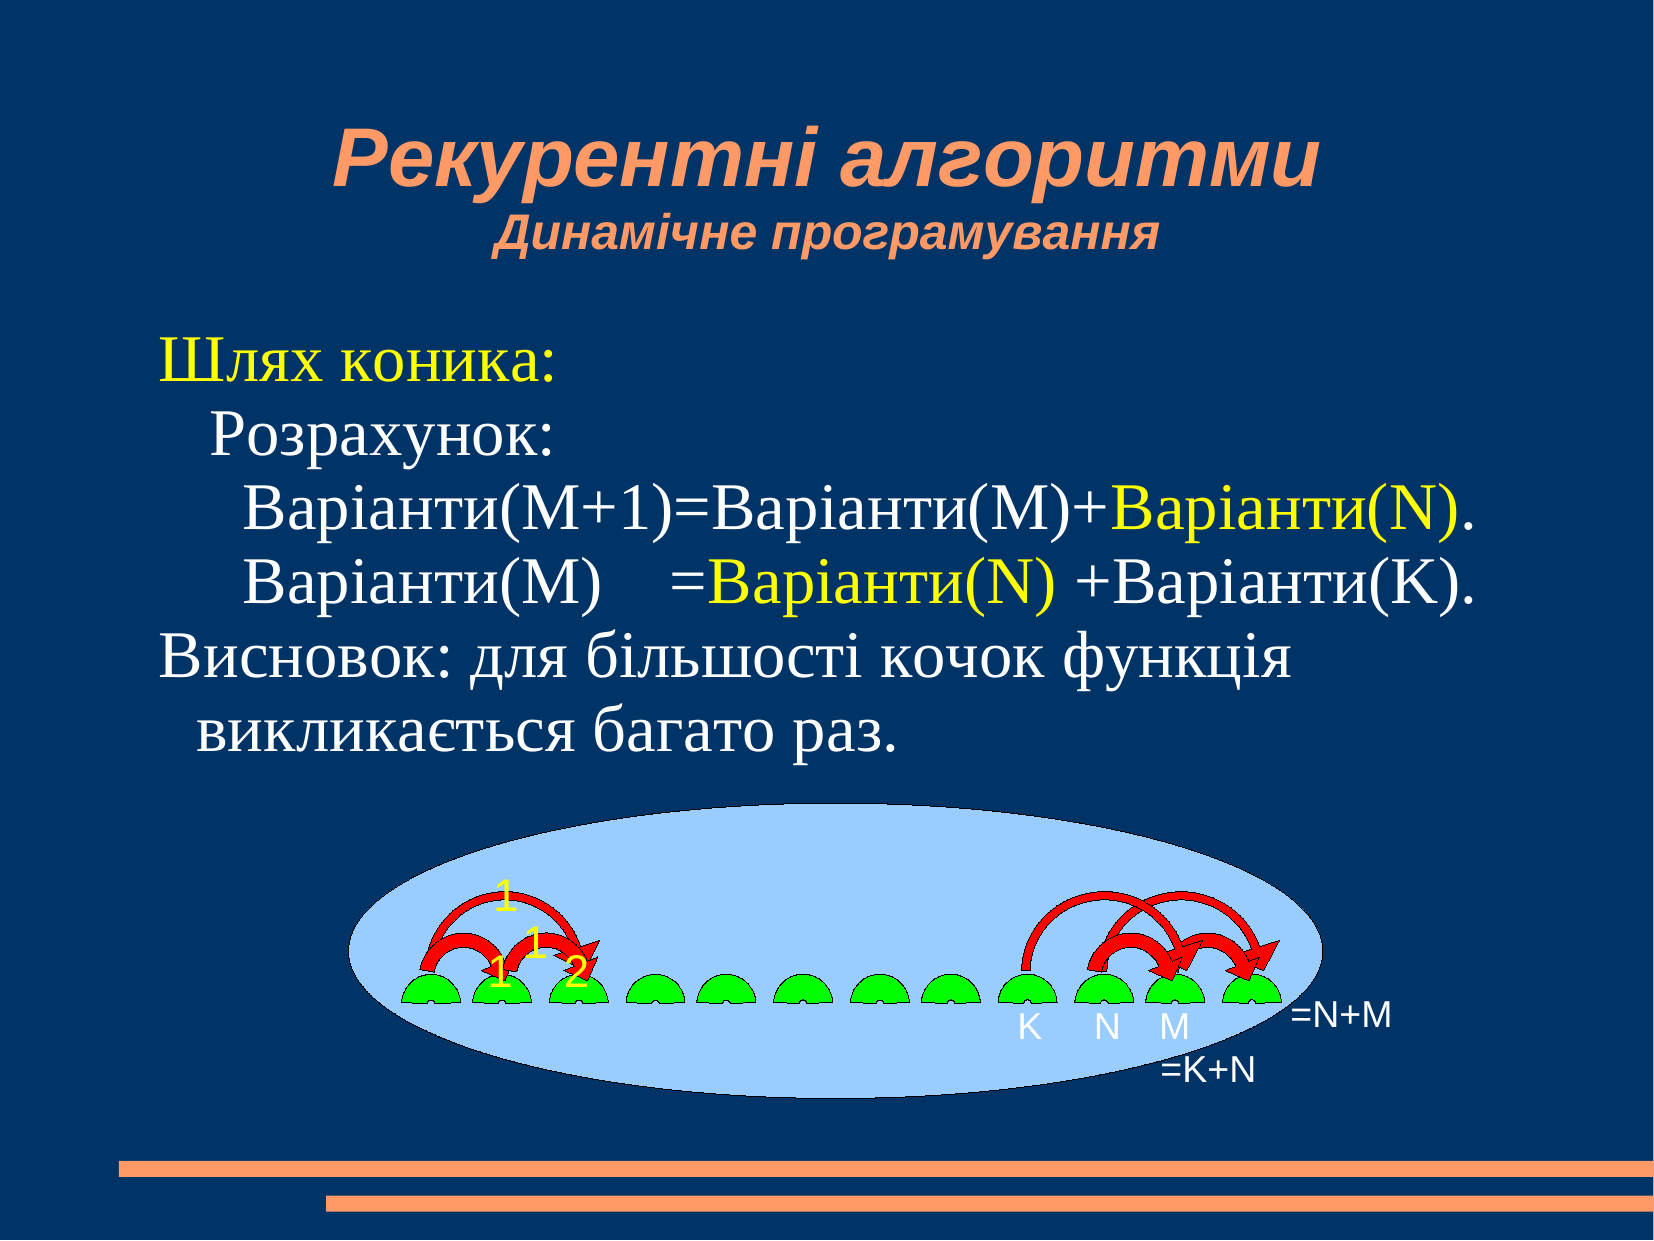

Рекурентні алгоритми
Динамічне програмування
# Шлях коника:
 Розрахунок:
 Варіанти(M+1)=Варіанти(M)+Варіанти(N).
 Варіанти(M) =Варіанти(N) +Варіанти(K).
Висновок: для більшості кочок функція викликається багато раз.
1
1
1
2
=N+M
K
N
M
=K+N